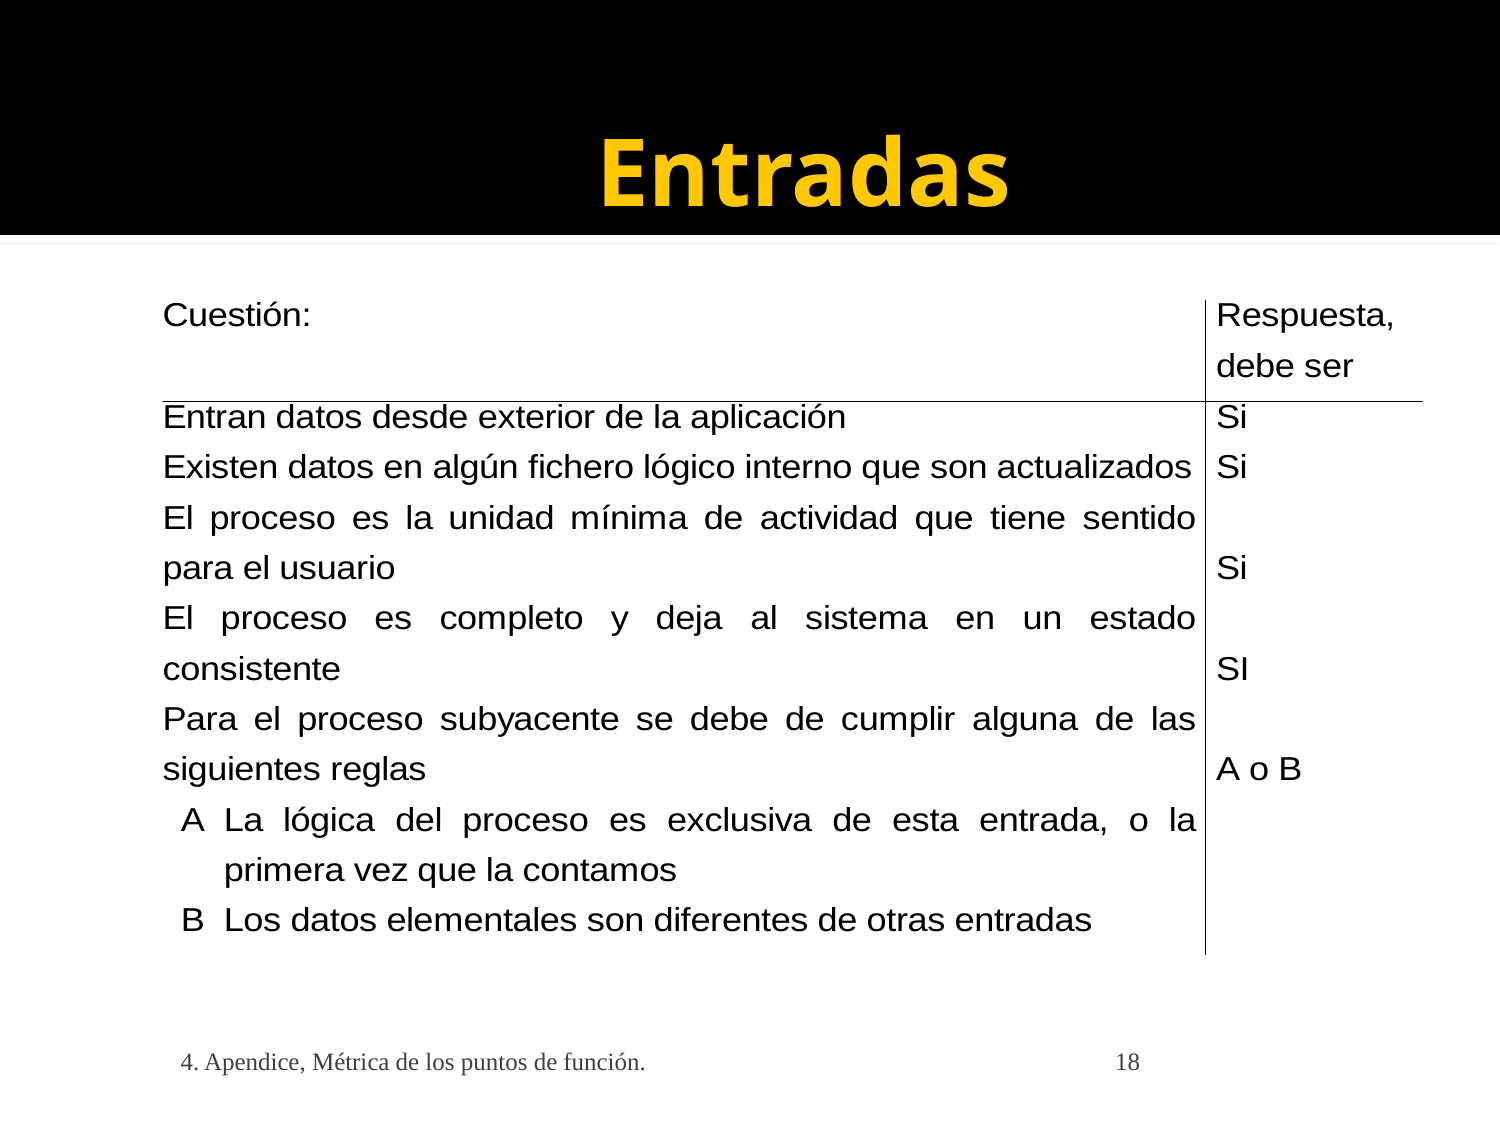

# Entradas
4. Apendice, Métrica de los puntos de función.
17